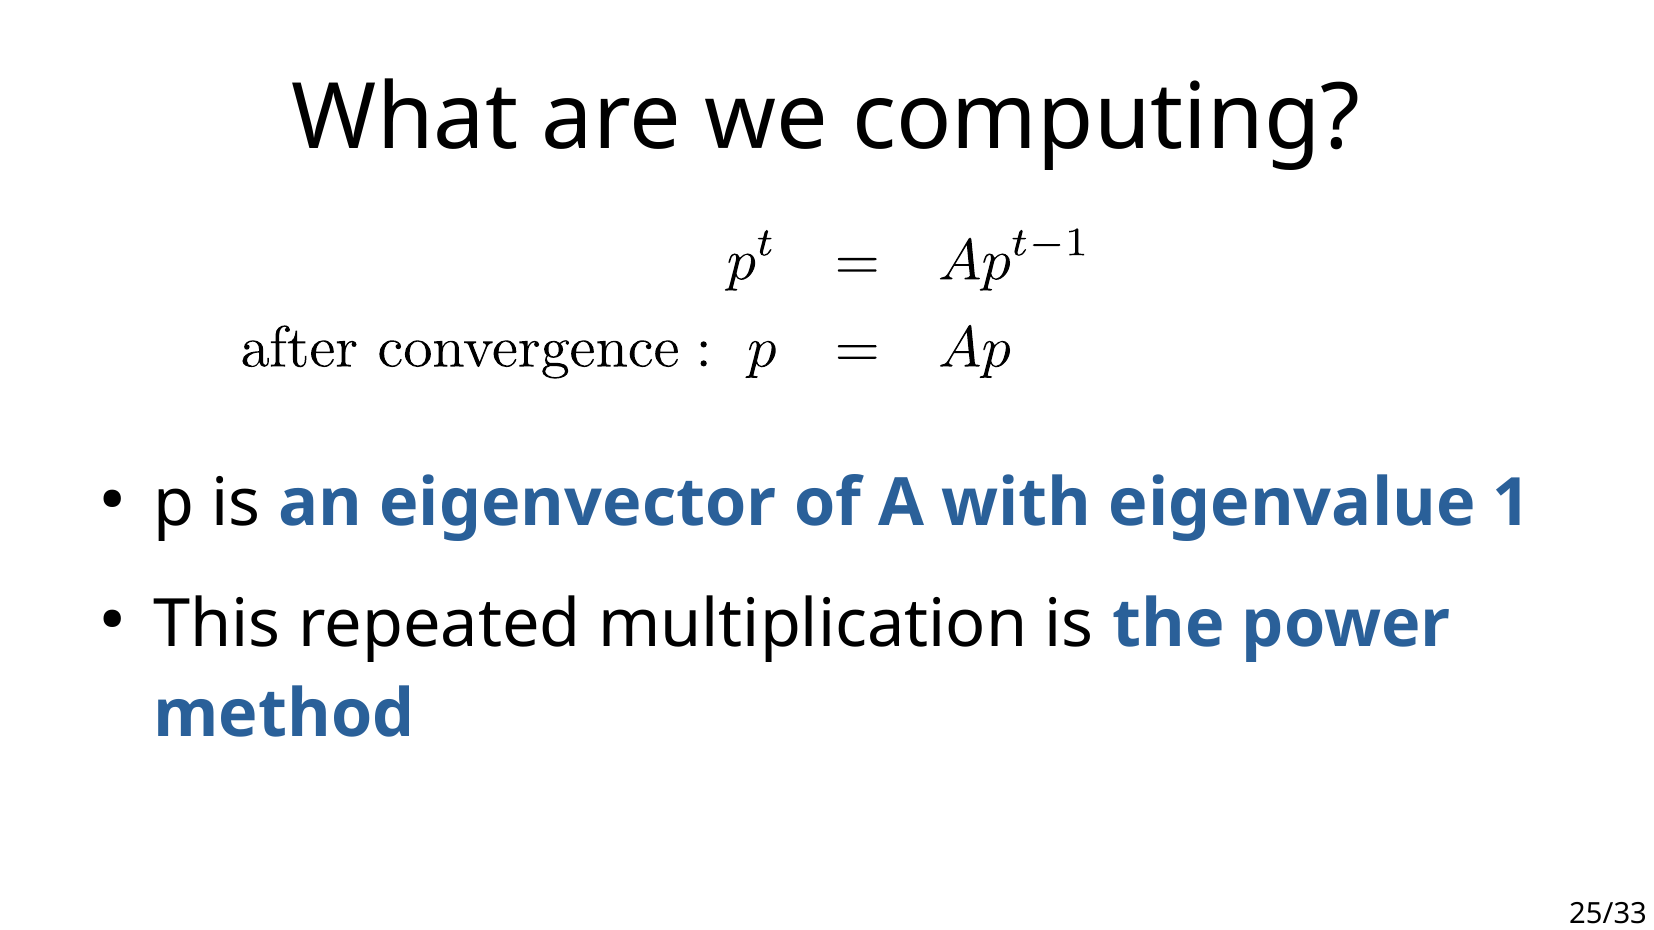

# What are we computing?
p is an eigenvector of A with eigenvalue 1
This repeated multiplication is the power method
25